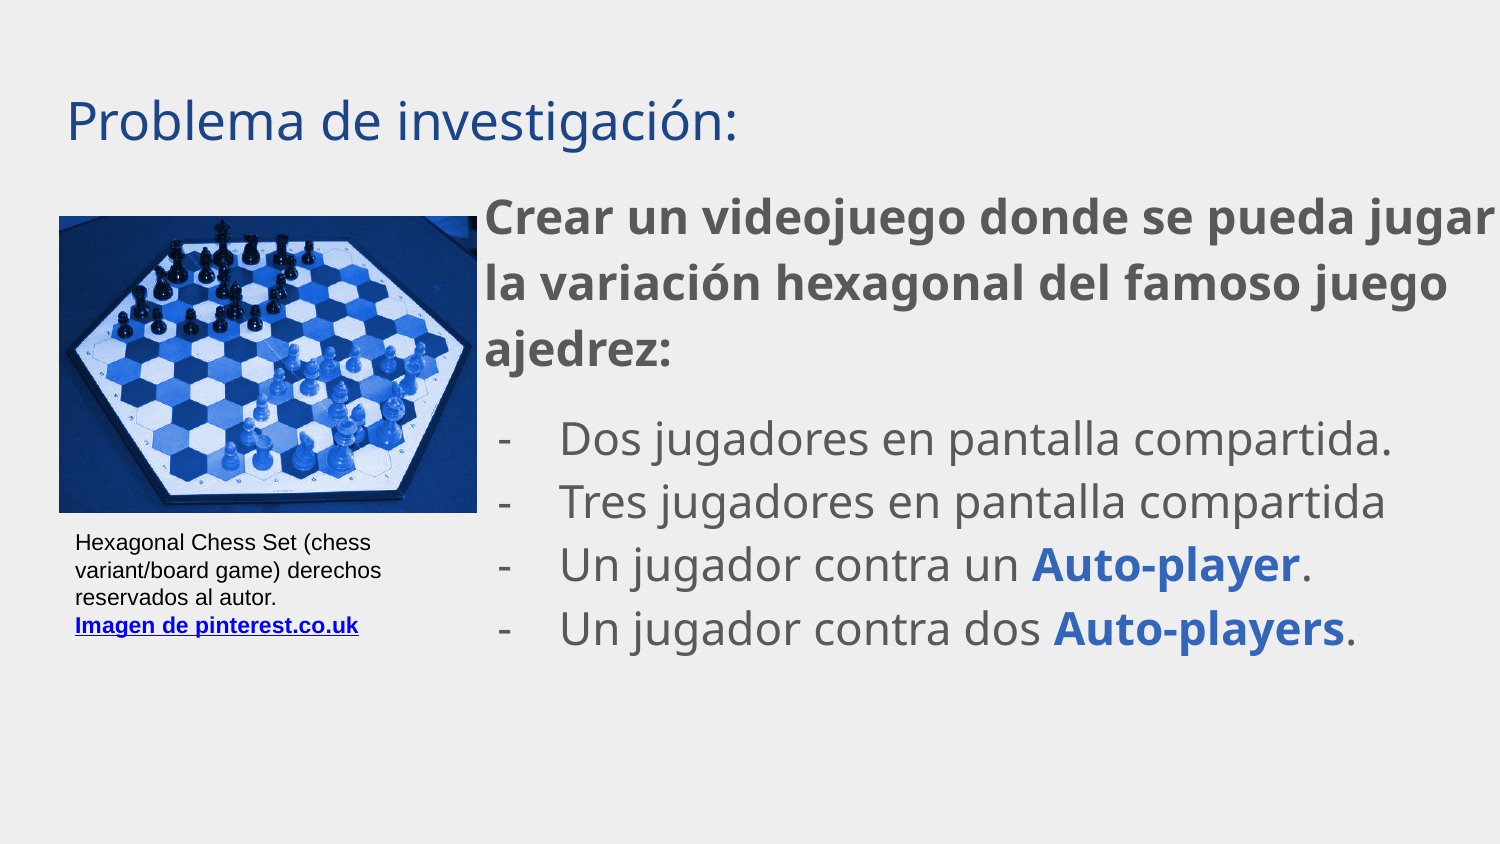

Problema de investigación:
Crear un videojuego donde se pueda jugar la variación hexagonal del famoso juego ajedrez:
Dos jugadores en pantalla compartida.
Tres jugadores en pantalla compartida
Un jugador contra un Auto-player.
Un jugador contra dos Auto-players.
Hexagonal Chess Set (chess variant/board game) derechos reservados al autor.
Imagen de pinterest.co.uk